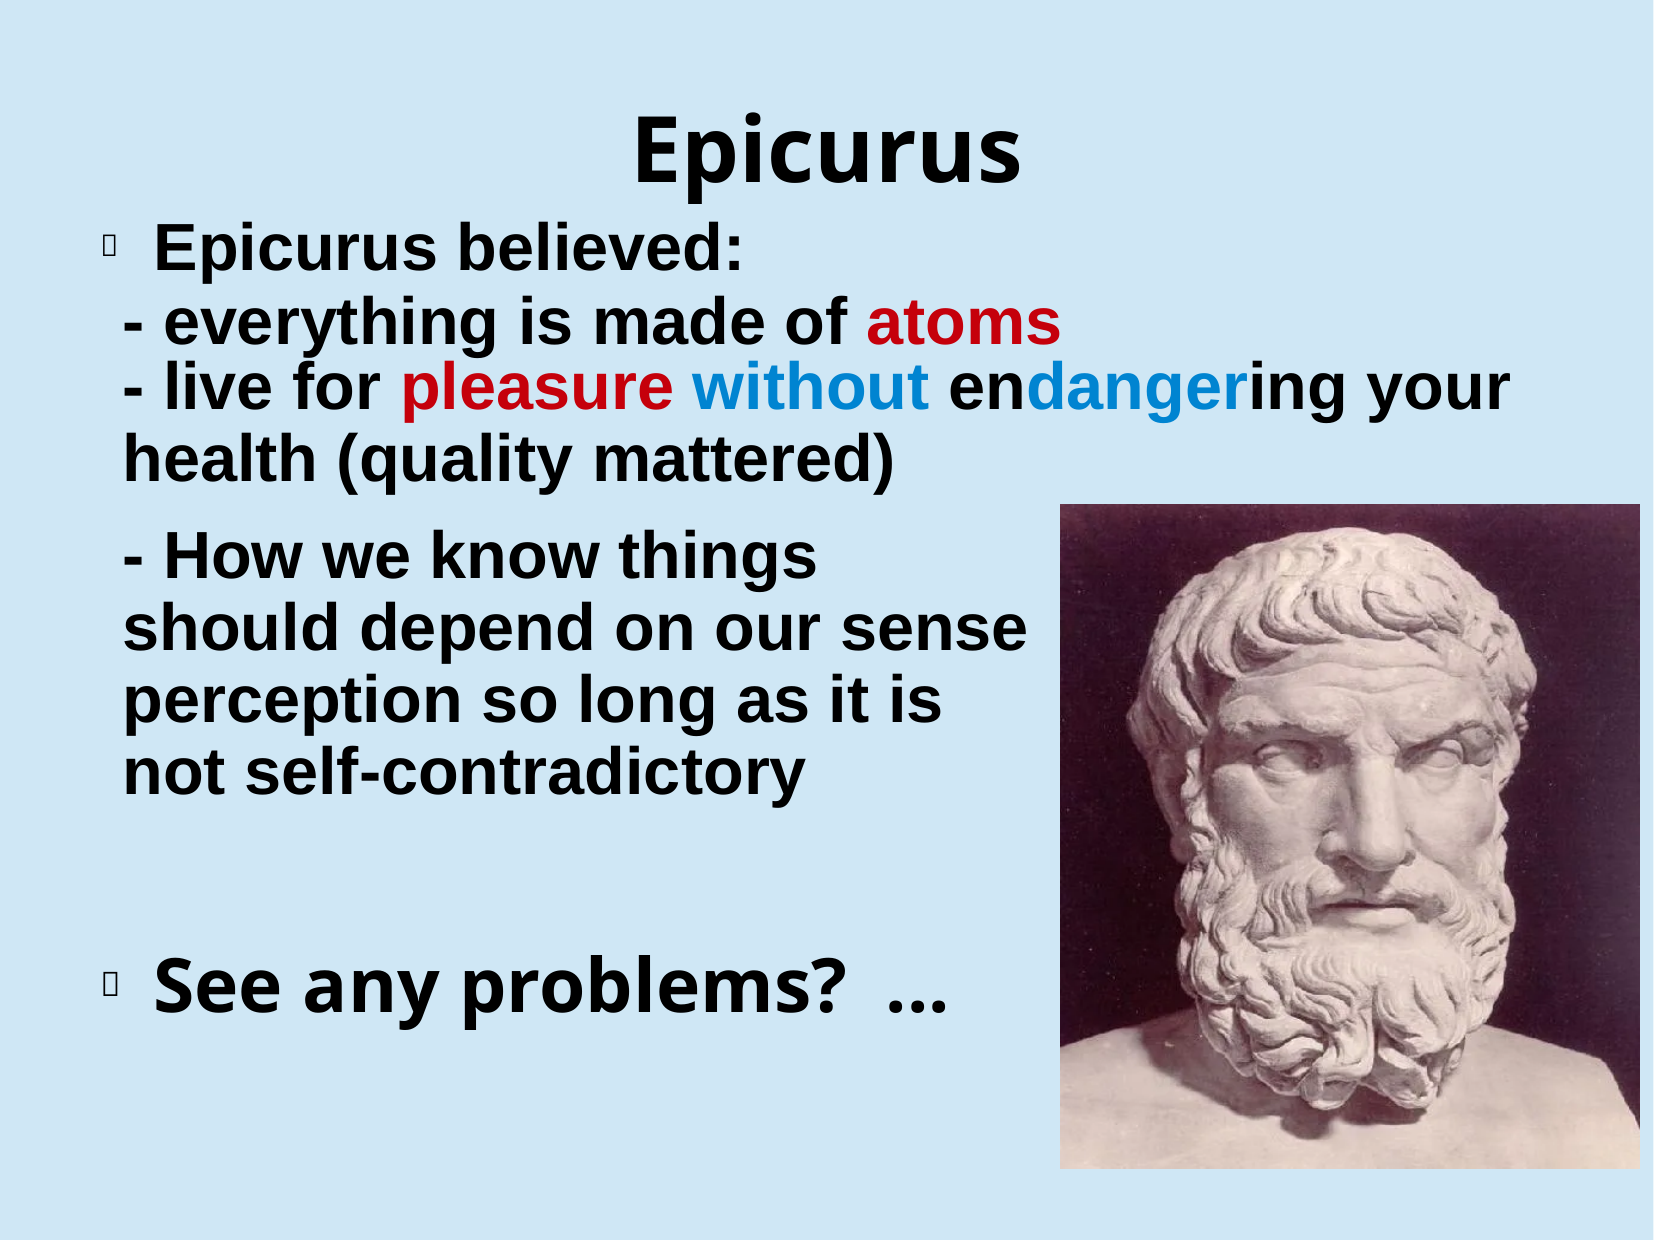

# Epicurus
Epicurus believed:
- everything is made of atoms
- live for pleasure without endangering your health (quality mattered)
- How we know things should depend on our sense perception so long as it is not self-contradictory
See any problems? ...